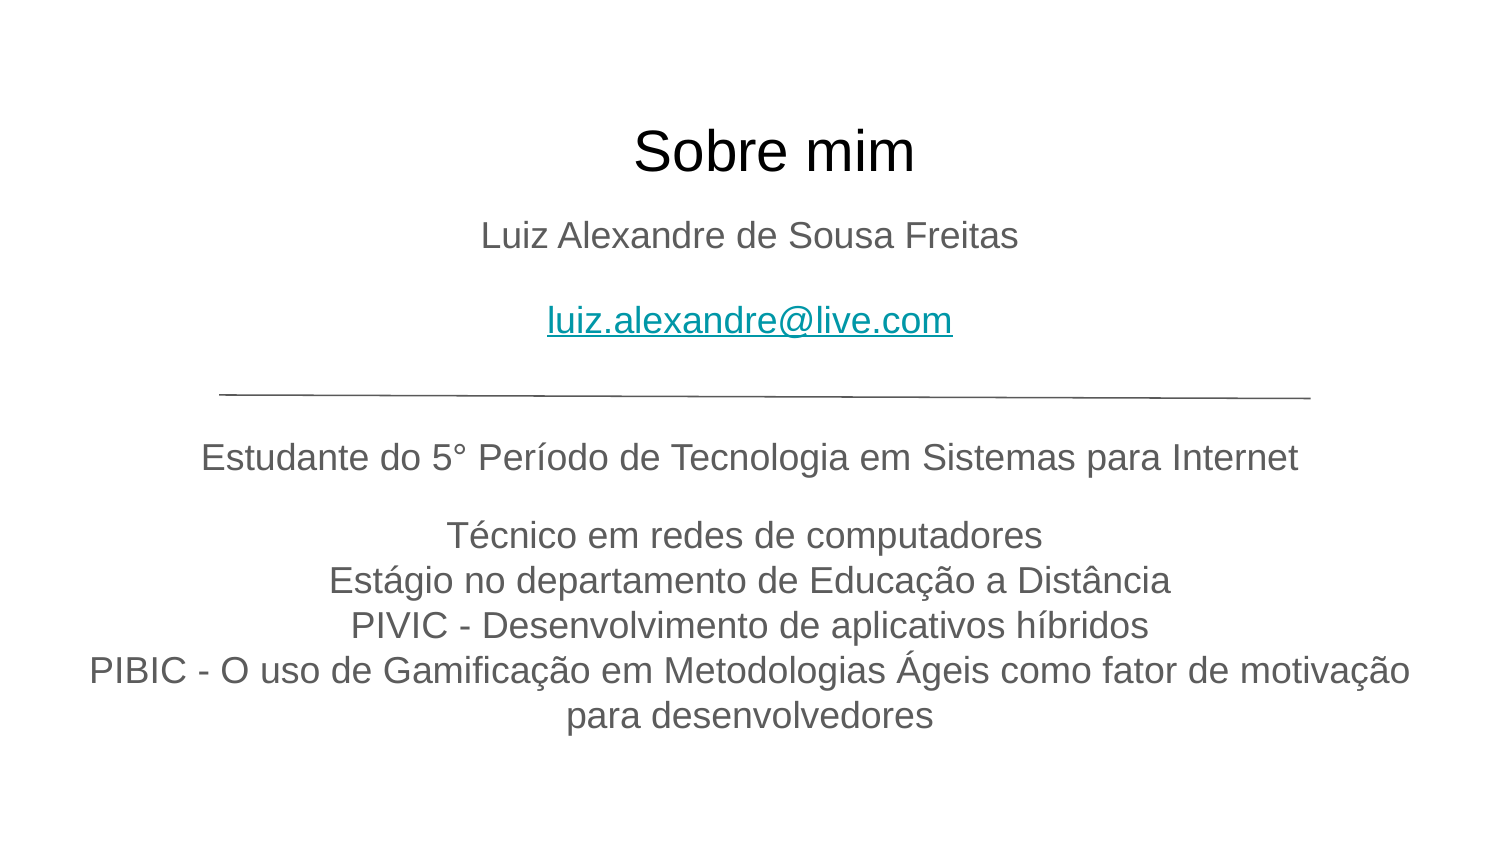

# Sobre mim
Luiz Alexandre de Sousa Freitas
luiz.alexandre@live.com
Estudante do 5° Período de Tecnologia em Sistemas para Internet
Técnico em redes de computadores
Estágio no departamento de Educação a Distância
PIVIC - Desenvolvimento de aplicativos híbridos
PIBIC - O uso de Gamificação em Metodologias Ágeis como fator de motivação para desenvolvedores